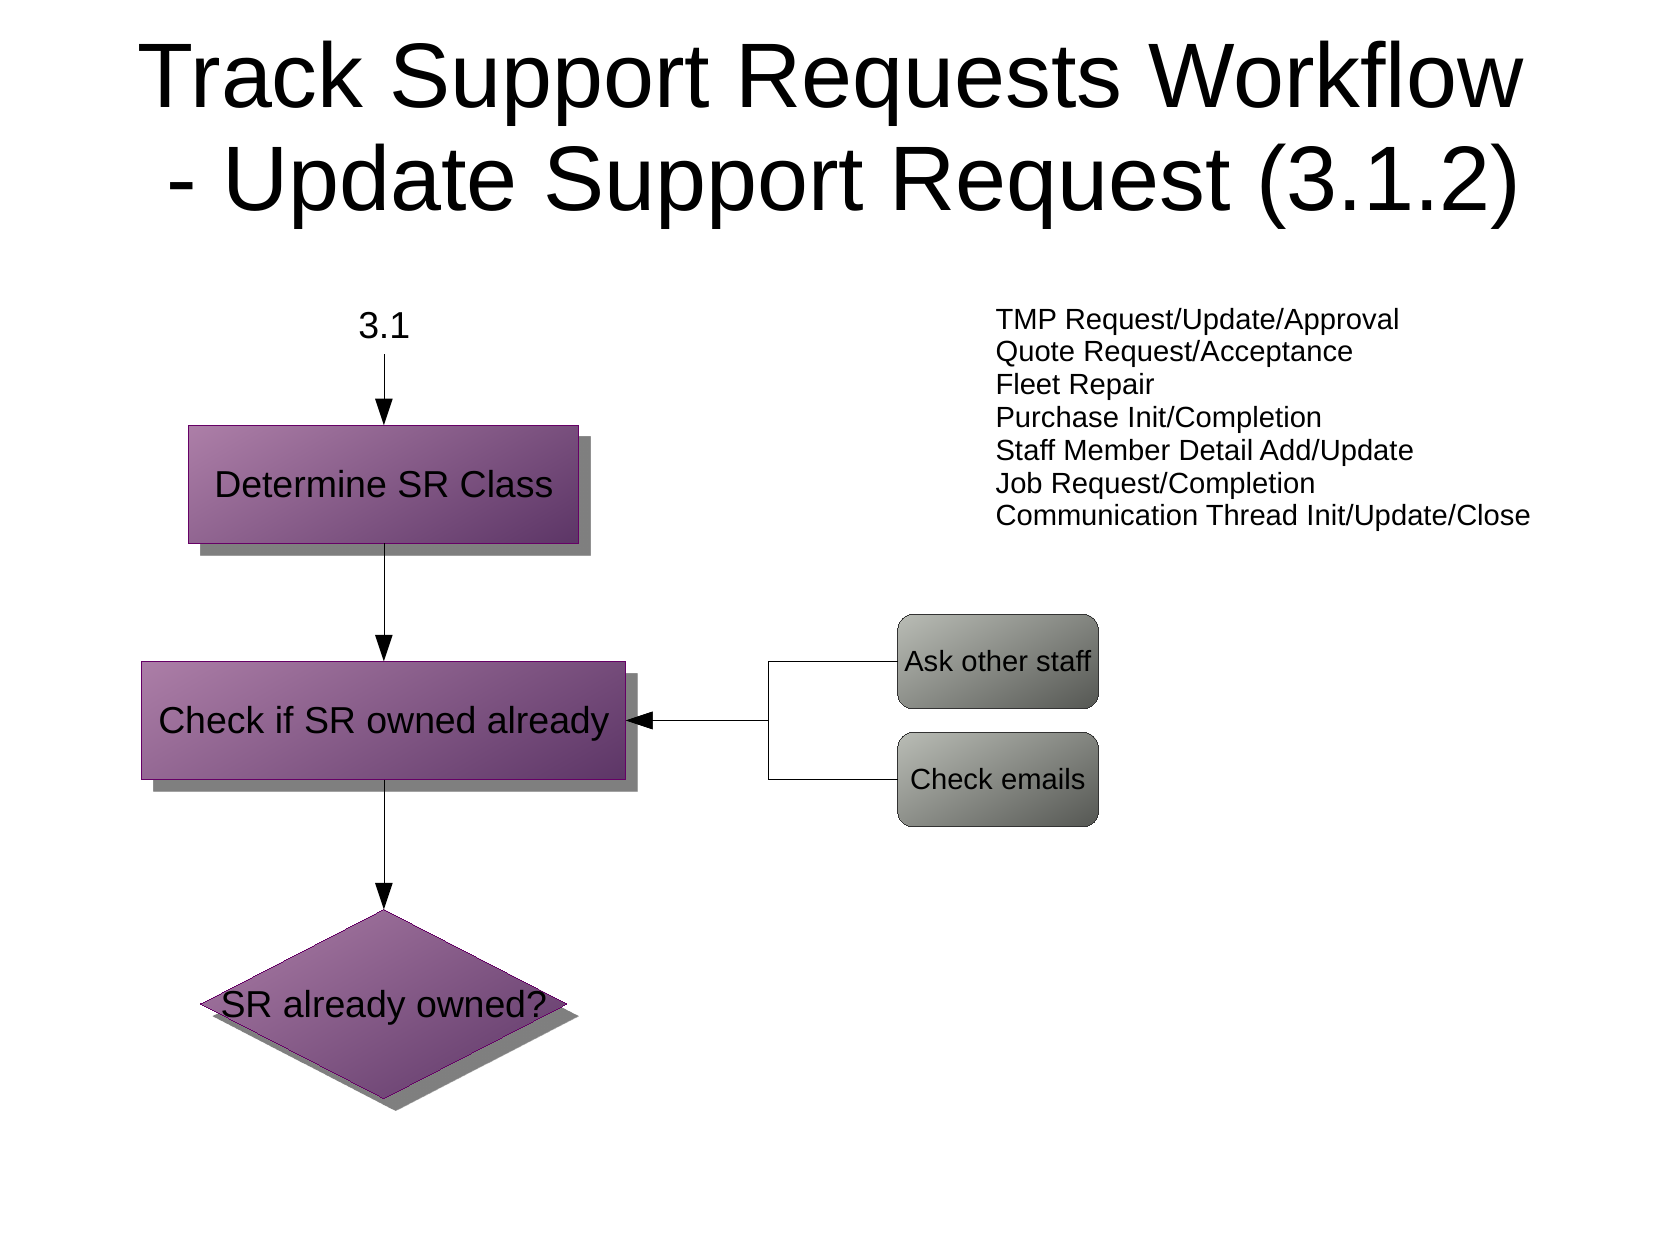

# Track Support Requests Workflow - Update Support Request (3.1.2)
TMP Request/Update/Approval
Quote Request/Acceptance
Fleet Repair
Purchase Init/Completion
Staff Member Detail Add/Update
Job Request/Completion
Communication Thread Init/Update/Close
3.1
Determine SR Class
Ask other staff
Check if SR owned already
Check emails
SR already owned?